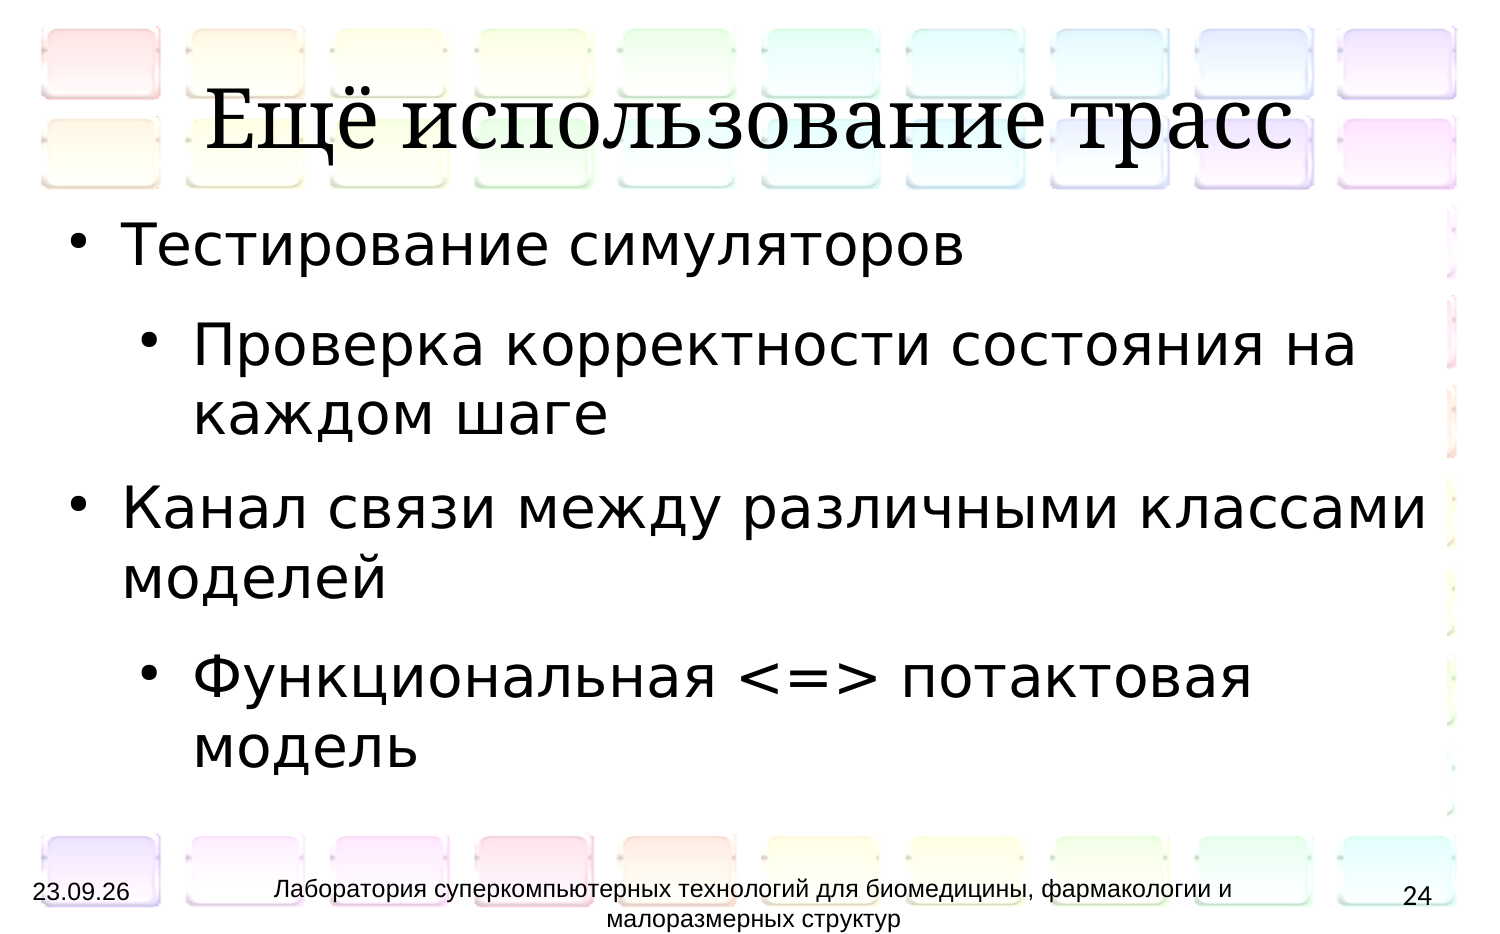

# Ещё использование трасс
Тестирование симуляторов
Проверка корректности состояния на каждом шаге
Канал связи между различными классами моделей
Функциональная <=> потактовая модель
Лаборатория суперкомпьютерных технологий для биомедицины, фармакологии и малоразмерных структур